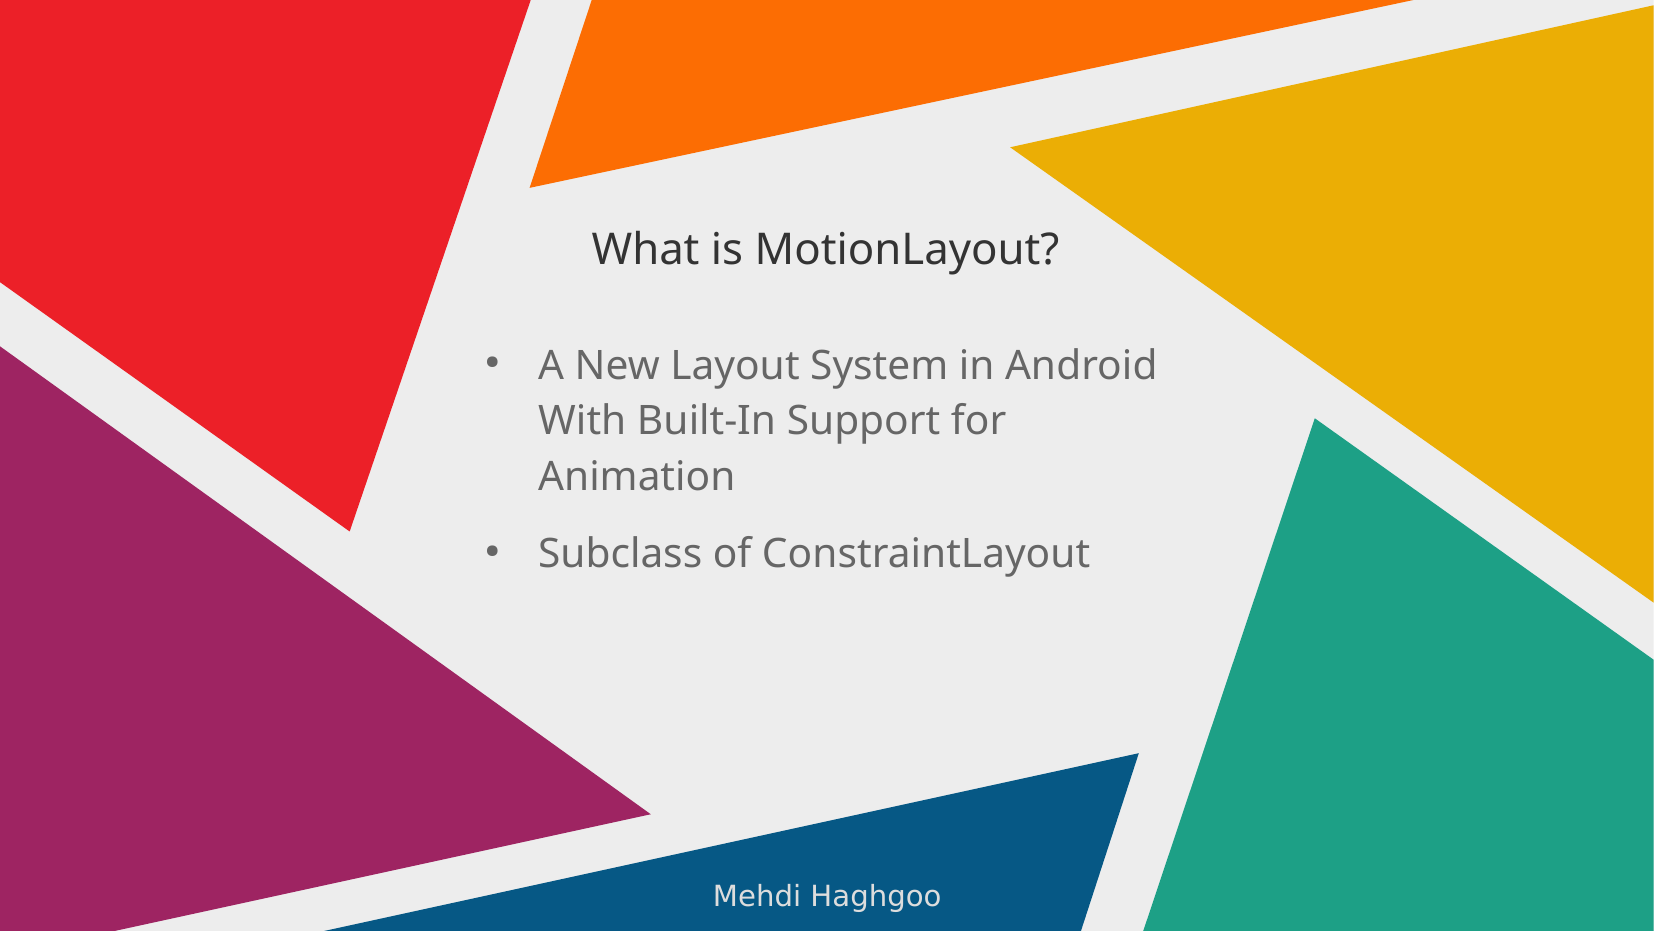

# What is MotionLayout?
A New Layout System in Android With Built-In Support for Animation
Subclass of ConstraintLayout
Mehdi Haghgoo